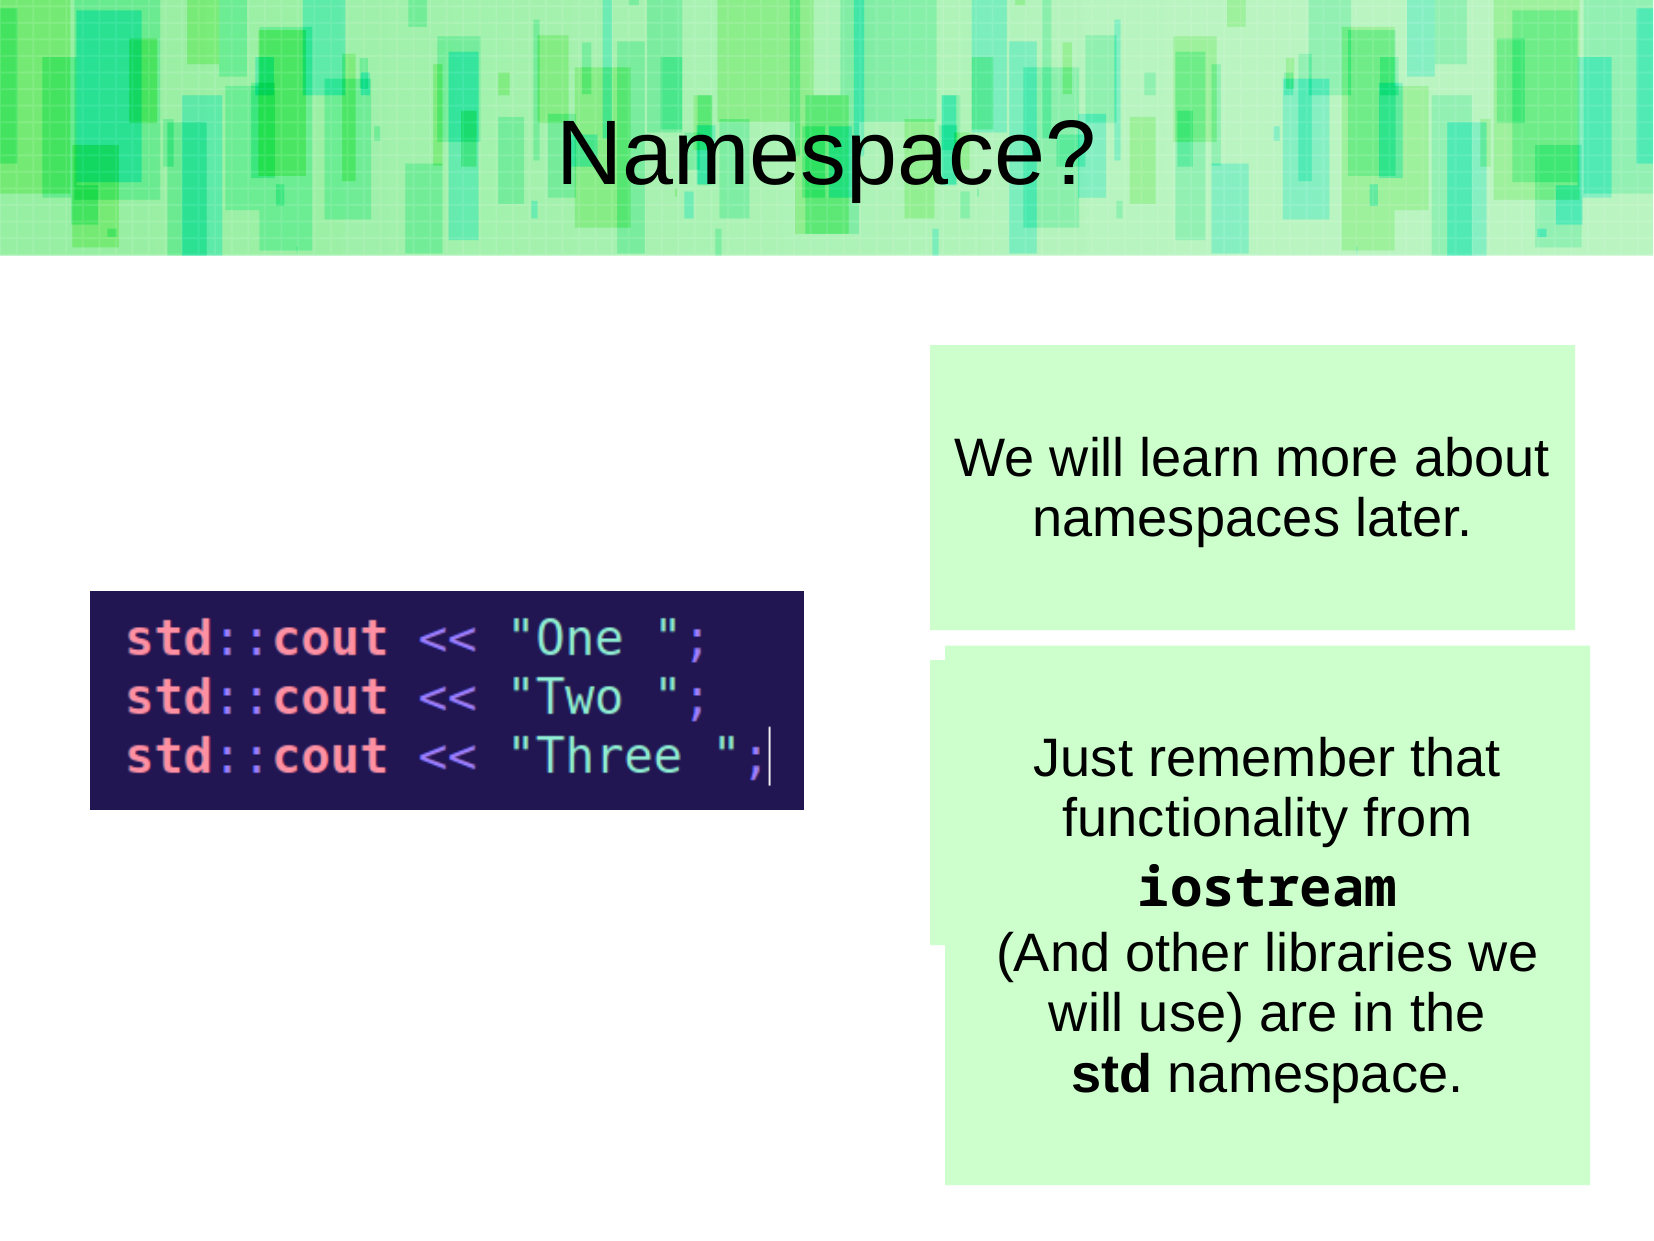

# Namespace?
We will learn more about namespaces later.
Just remember that functionality from
iostream
(And other libraries we will use) are in the
std namespace.
We will learn more about namespaces later.